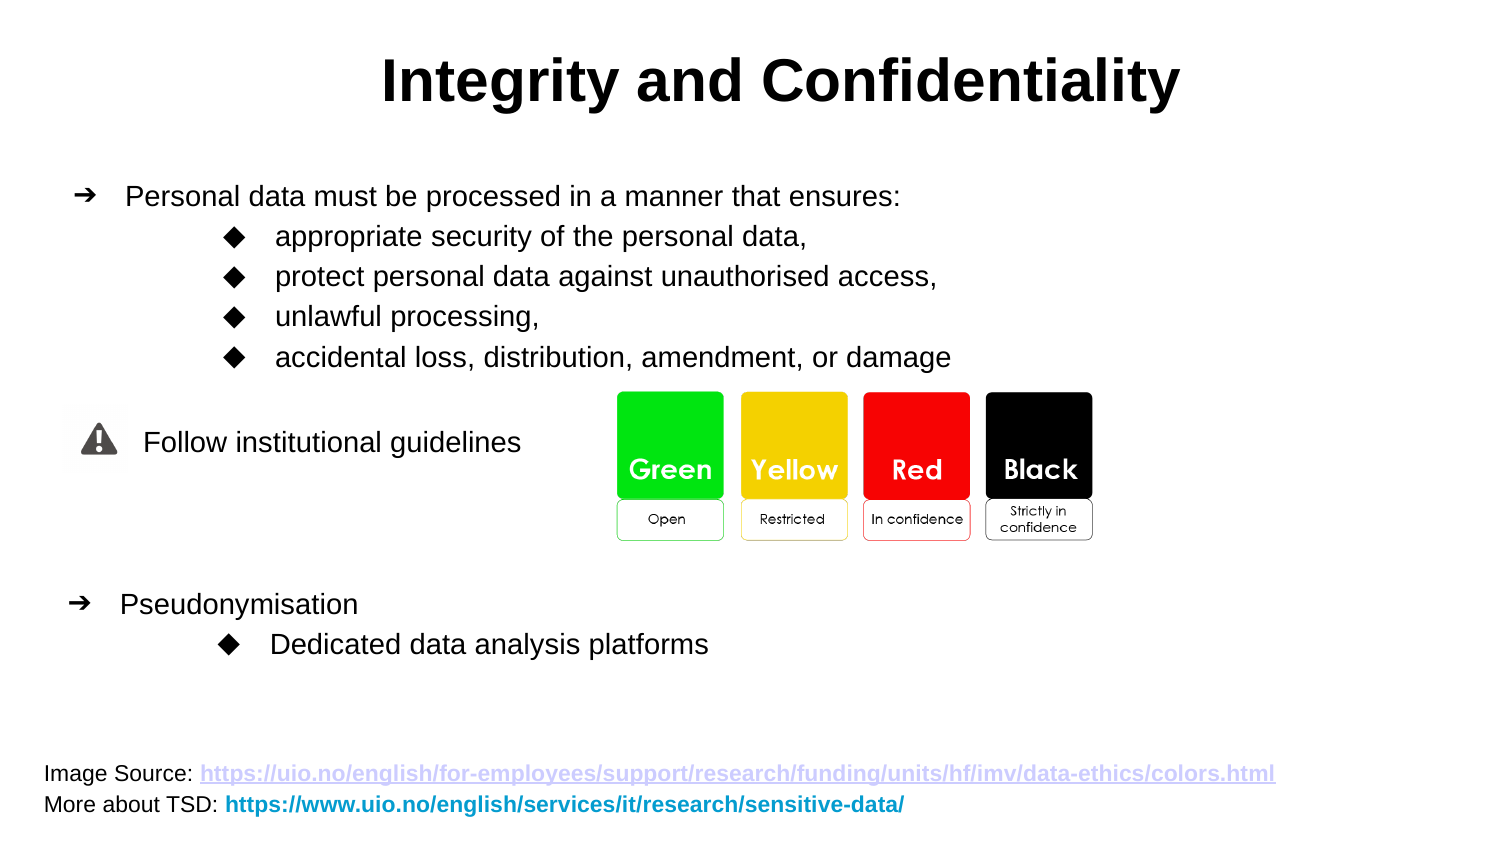

Integrity and Confidentiality
Personal data must be processed in a manner that ensures:
appropriate security of the personal data,
protect personal data against unauthorised access,
unlawful processing,
accidental loss, distribution, amendment, or damage
Follow institutional guidelines
Pseudonymisation
Dedicated data analysis platforms
Image Source: https://uio.no/english/for-employees/support/research/funding/units/hf/imv/data-ethics/colors.html
More about TSD: https://www.uio.no/english/services/it/research/sensitive-data/